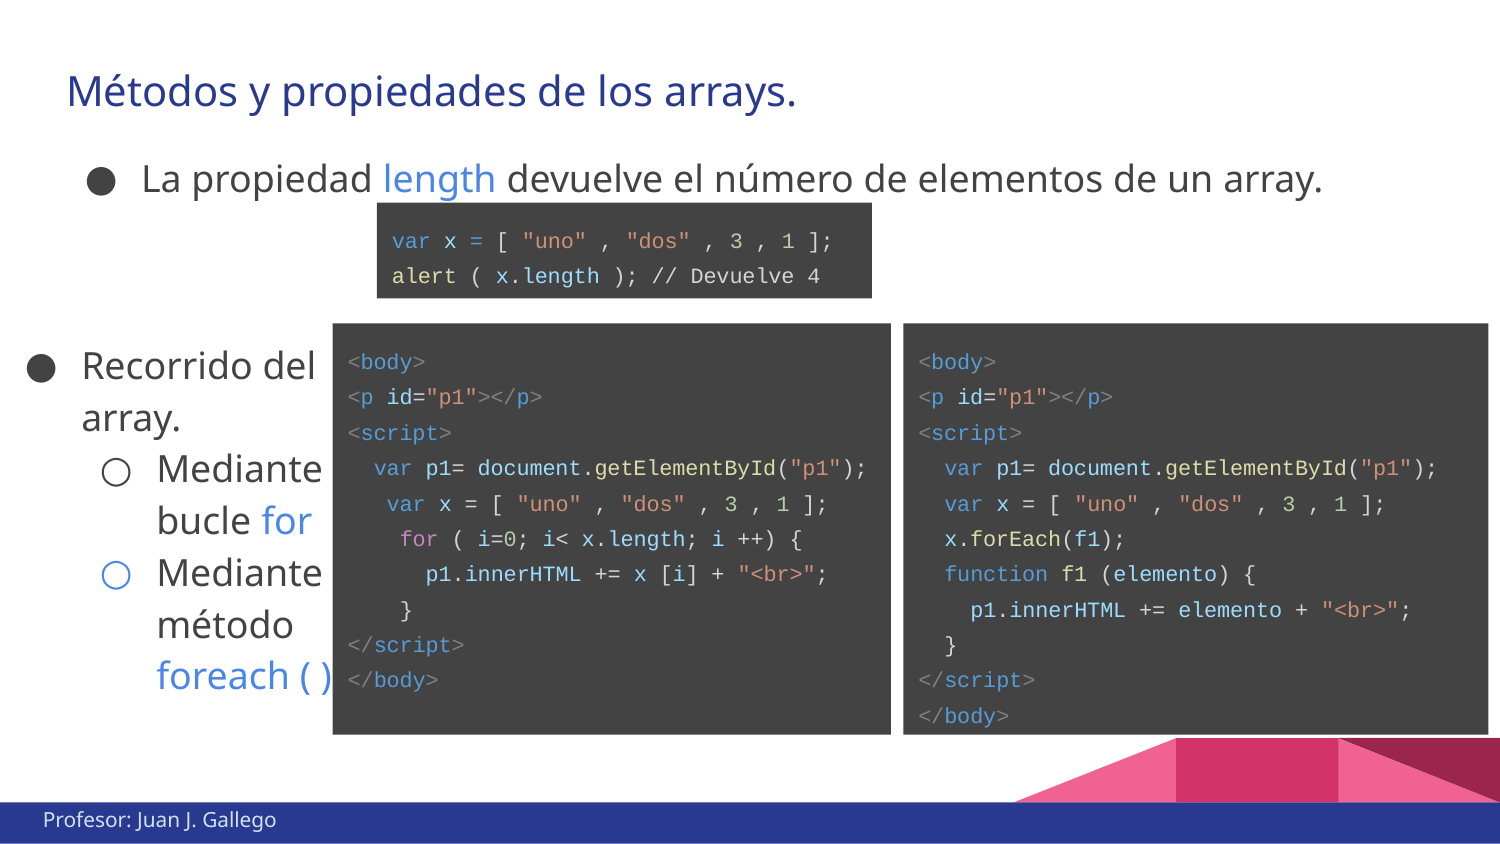

# Métodos y propiedades de los arrays.
La propiedad length devuelve el número de elementos de un array.
var x = [ "uno" , "dos" , 3 , 1 ];
alert ( x.length ); // Devuelve 4
Recorrido del array.
Mediante bucle for
Mediante método foreach ( )
<body>
<p id="p1"></p>
<script>
 var p1= document.getElementById("p1");
 var x = [ "uno" , "dos" , 3 , 1 ];
 for ( i=0; i< x.length; i ++) {
 p1.innerHTML += x [i] + "<br>";
 }
</script>
</body>
<body>
<p id="p1"></p>
<script>
 var p1= document.getElementById("p1");
 var x = [ "uno" , "dos" , 3 , 1 ];
 x.forEach(f1);
 function f1 (elemento) {
 p1.innerHTML += elemento + "<br>";
 }
</script>
</body>